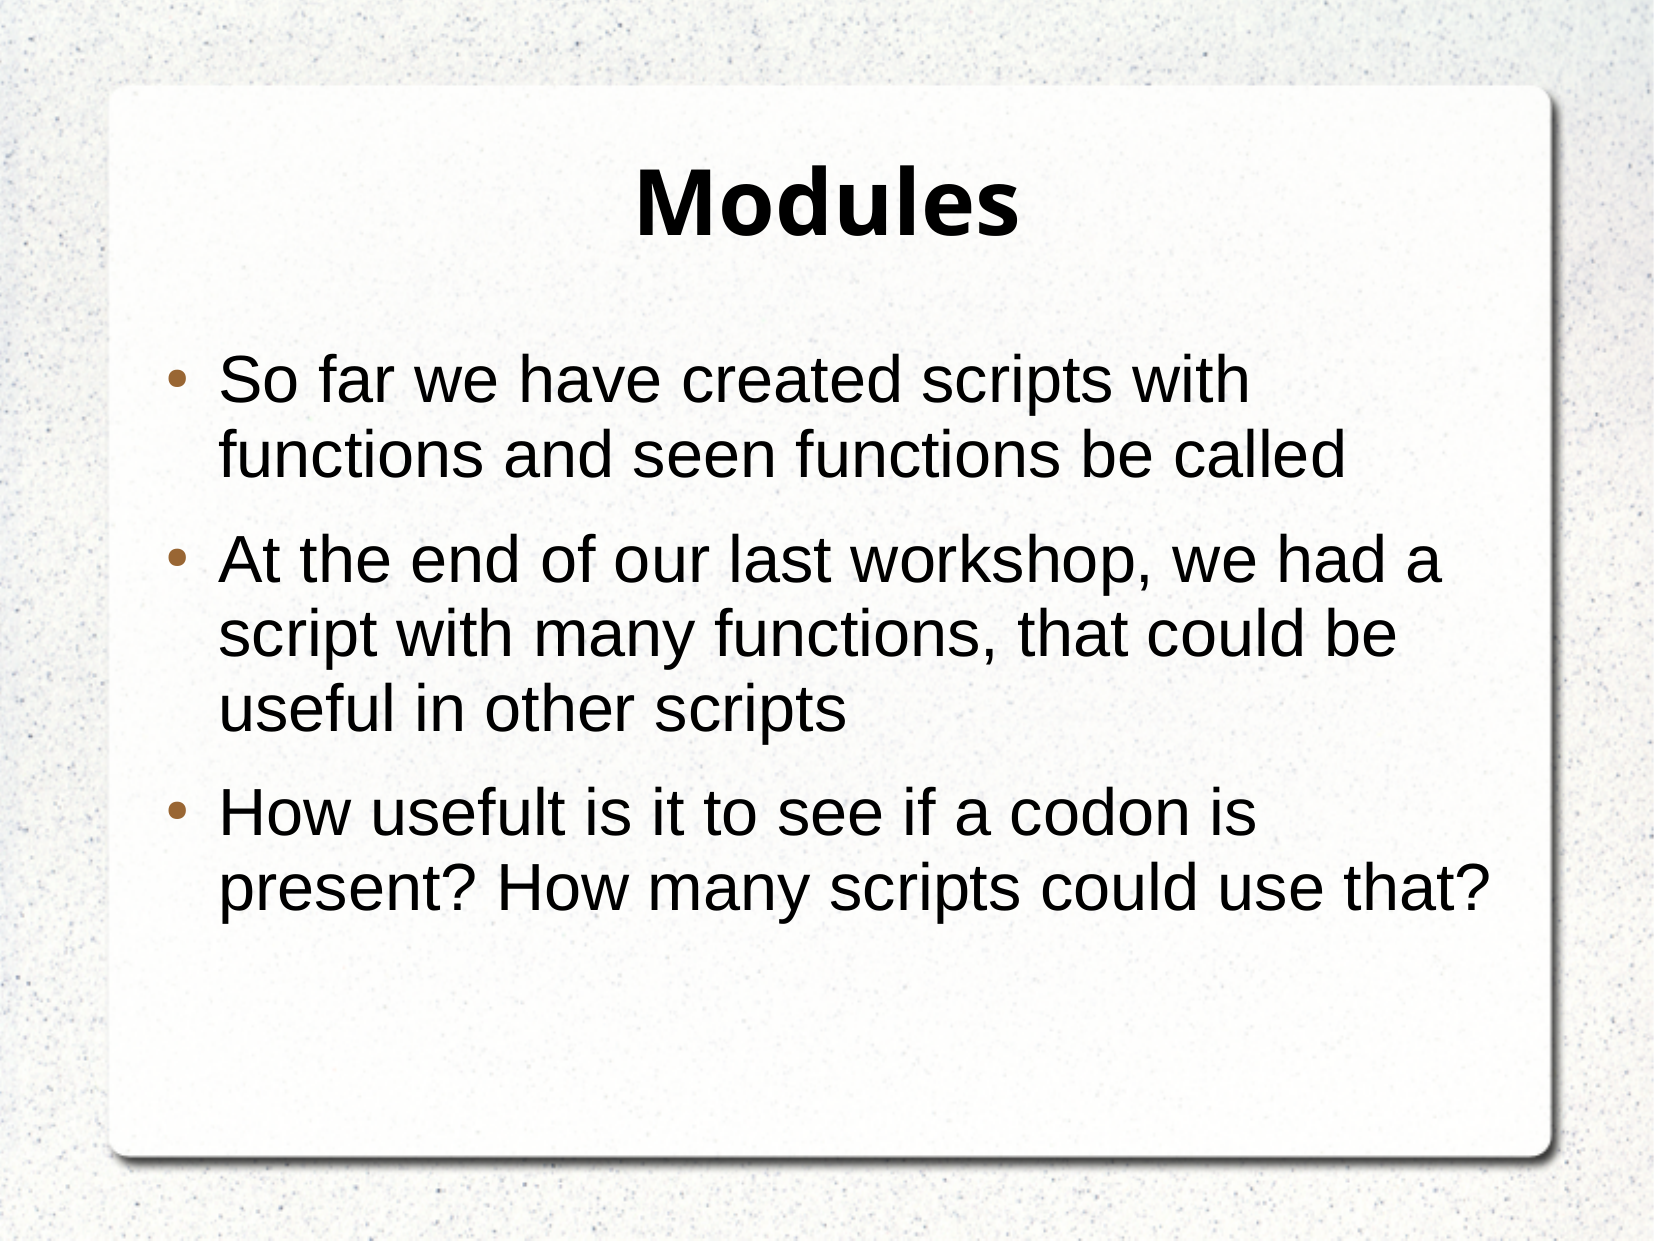

# Modules
So far we have created scripts with functions and seen functions be called
At the end of our last workshop, we had a script with many functions, that could be useful in other scripts
How usefult is it to see if a codon is present? How many scripts could use that?